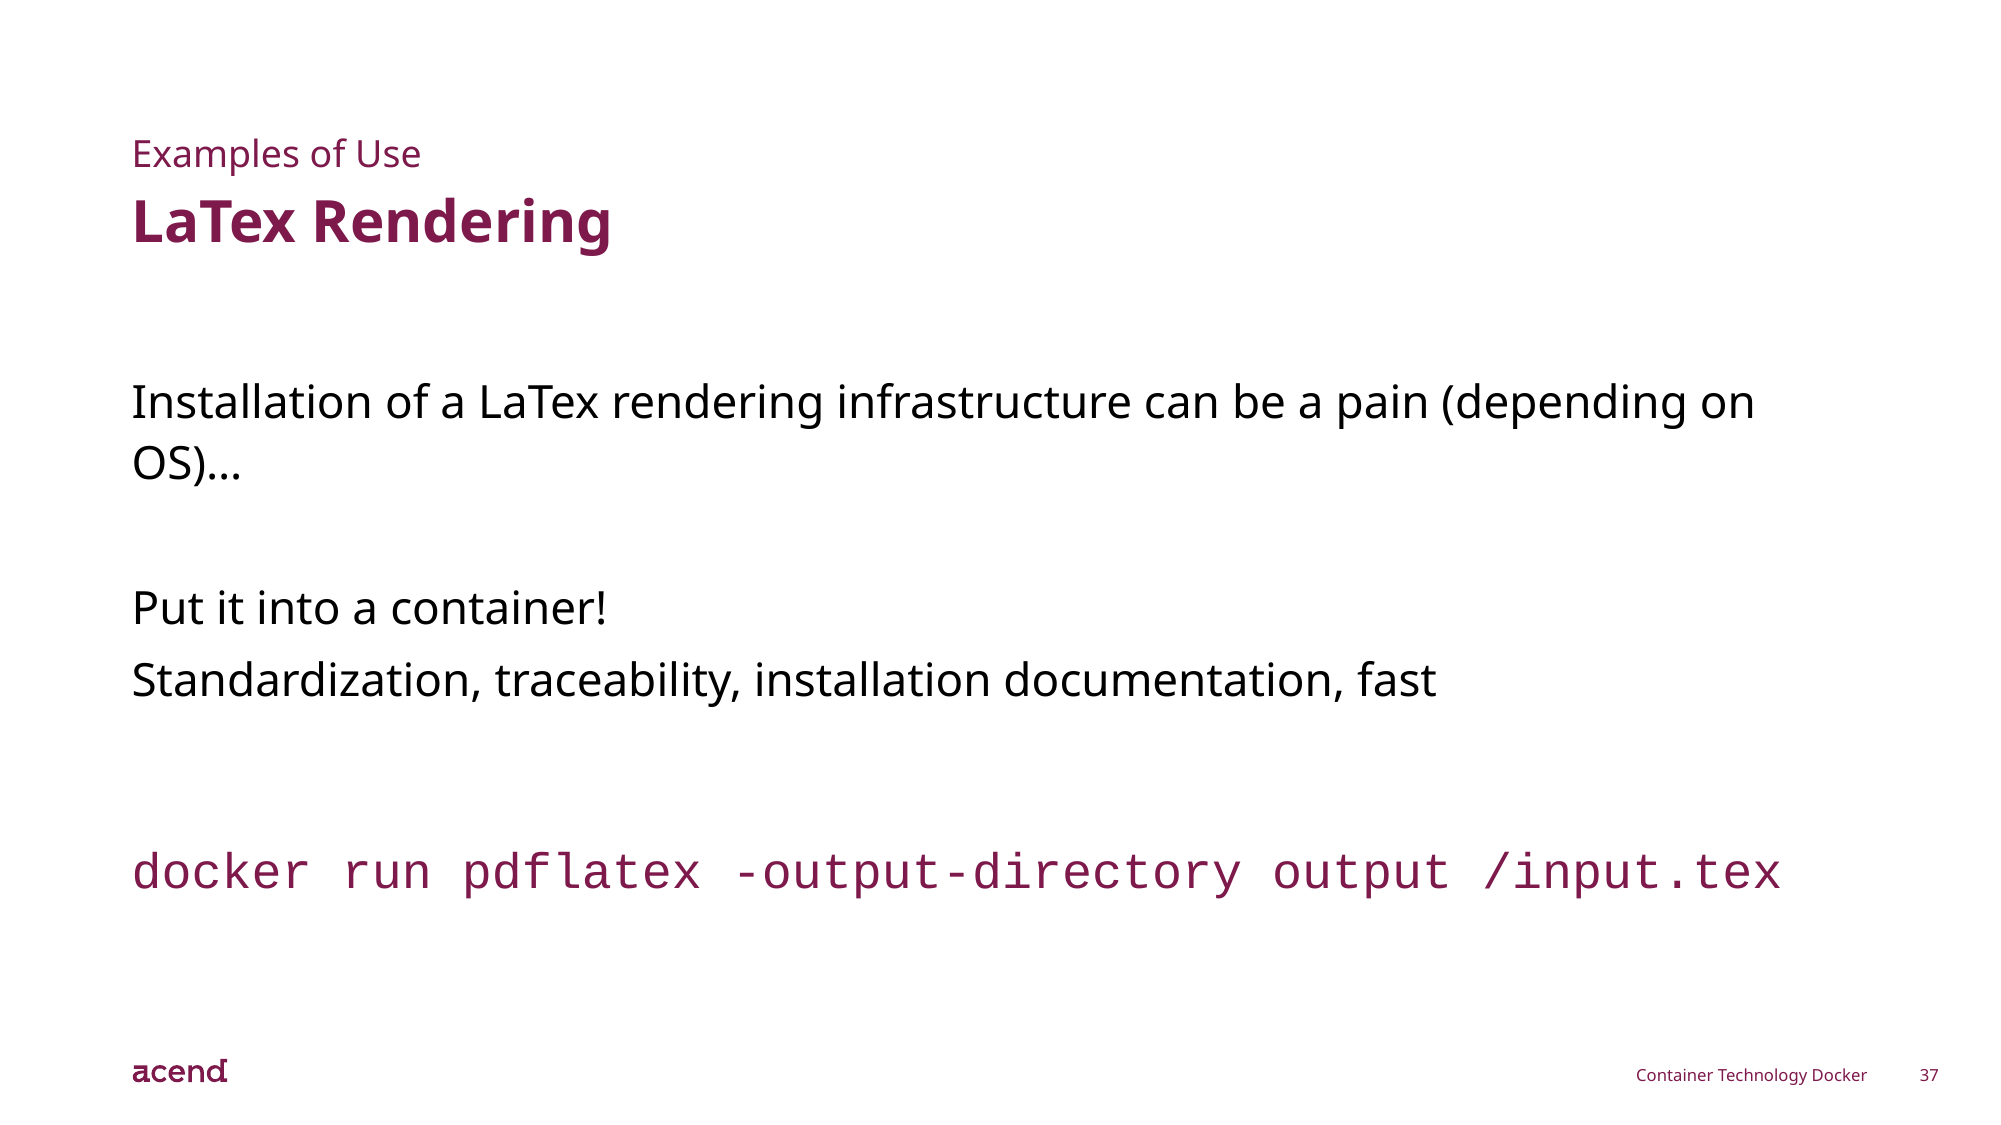

Examples of Use
LaTex Rendering
# Installation of a LaTex rendering infrastructure can be a pain (depending on OS)…
Put it into a container!
Standardization, traceability, installation documentation, fast
docker run pdflatex -output-directory output /input.tex
Container Technology Docker
37